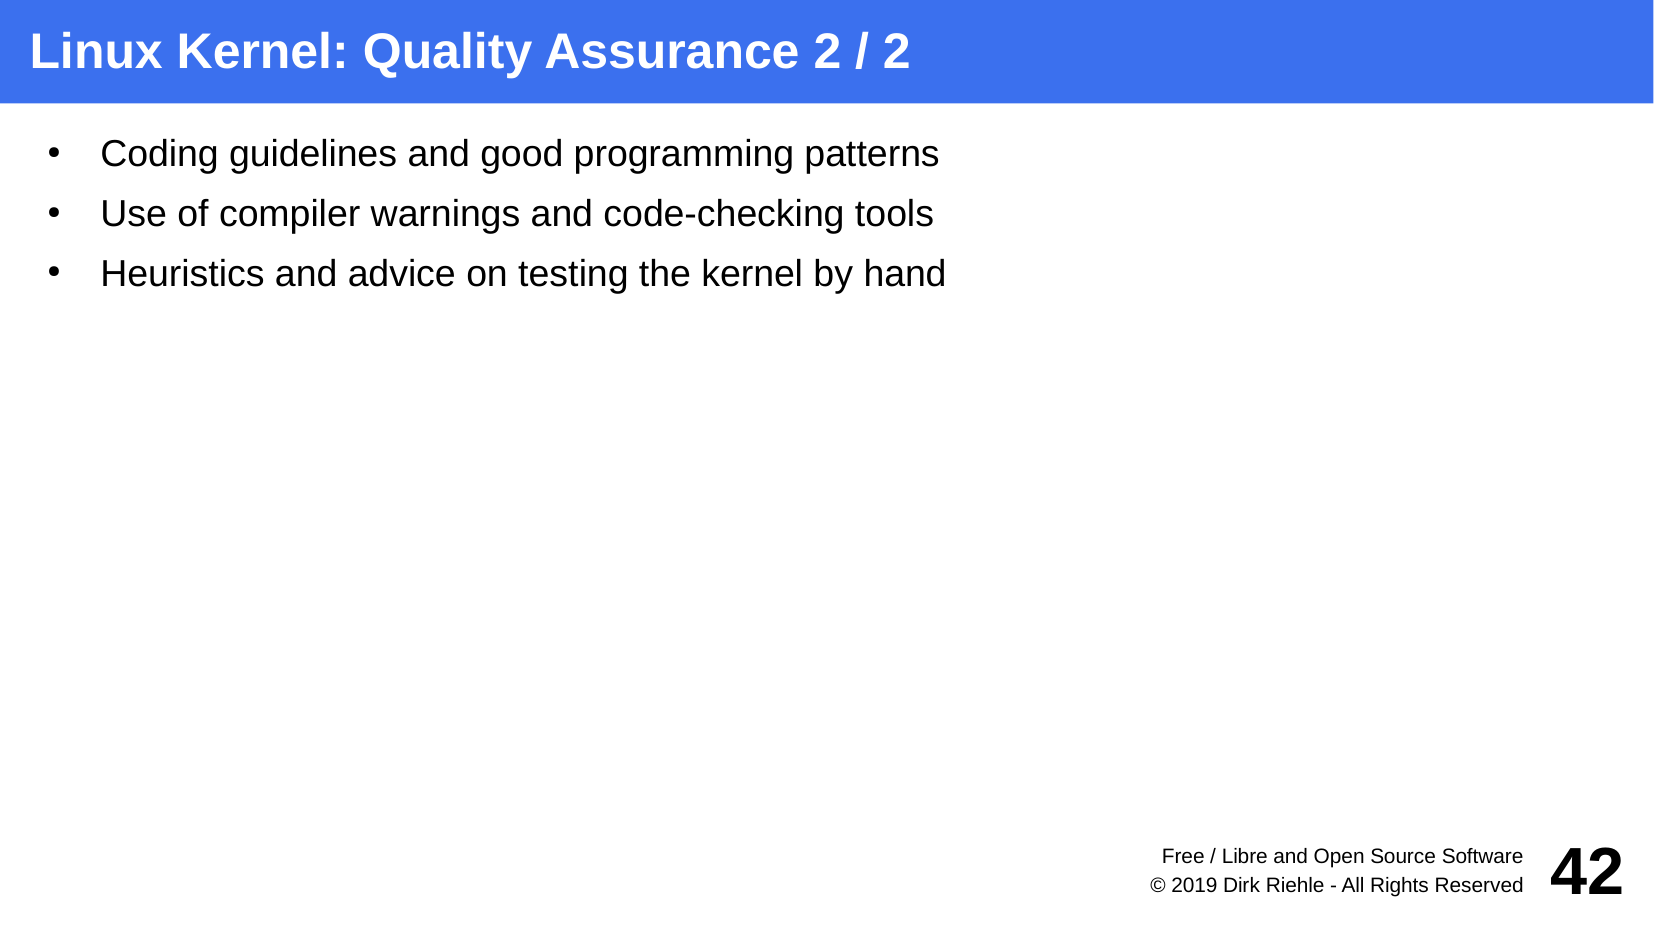

# Linux Kernel: Quality Assurance 2 / 2
Coding guidelines and good programming patterns
Use of compiler warnings and code-checking tools
Heuristics and advice on testing the kernel by hand
Free / Libre and Open Source Software
42
© 2019 Dirk Riehle - All Rights Reserved